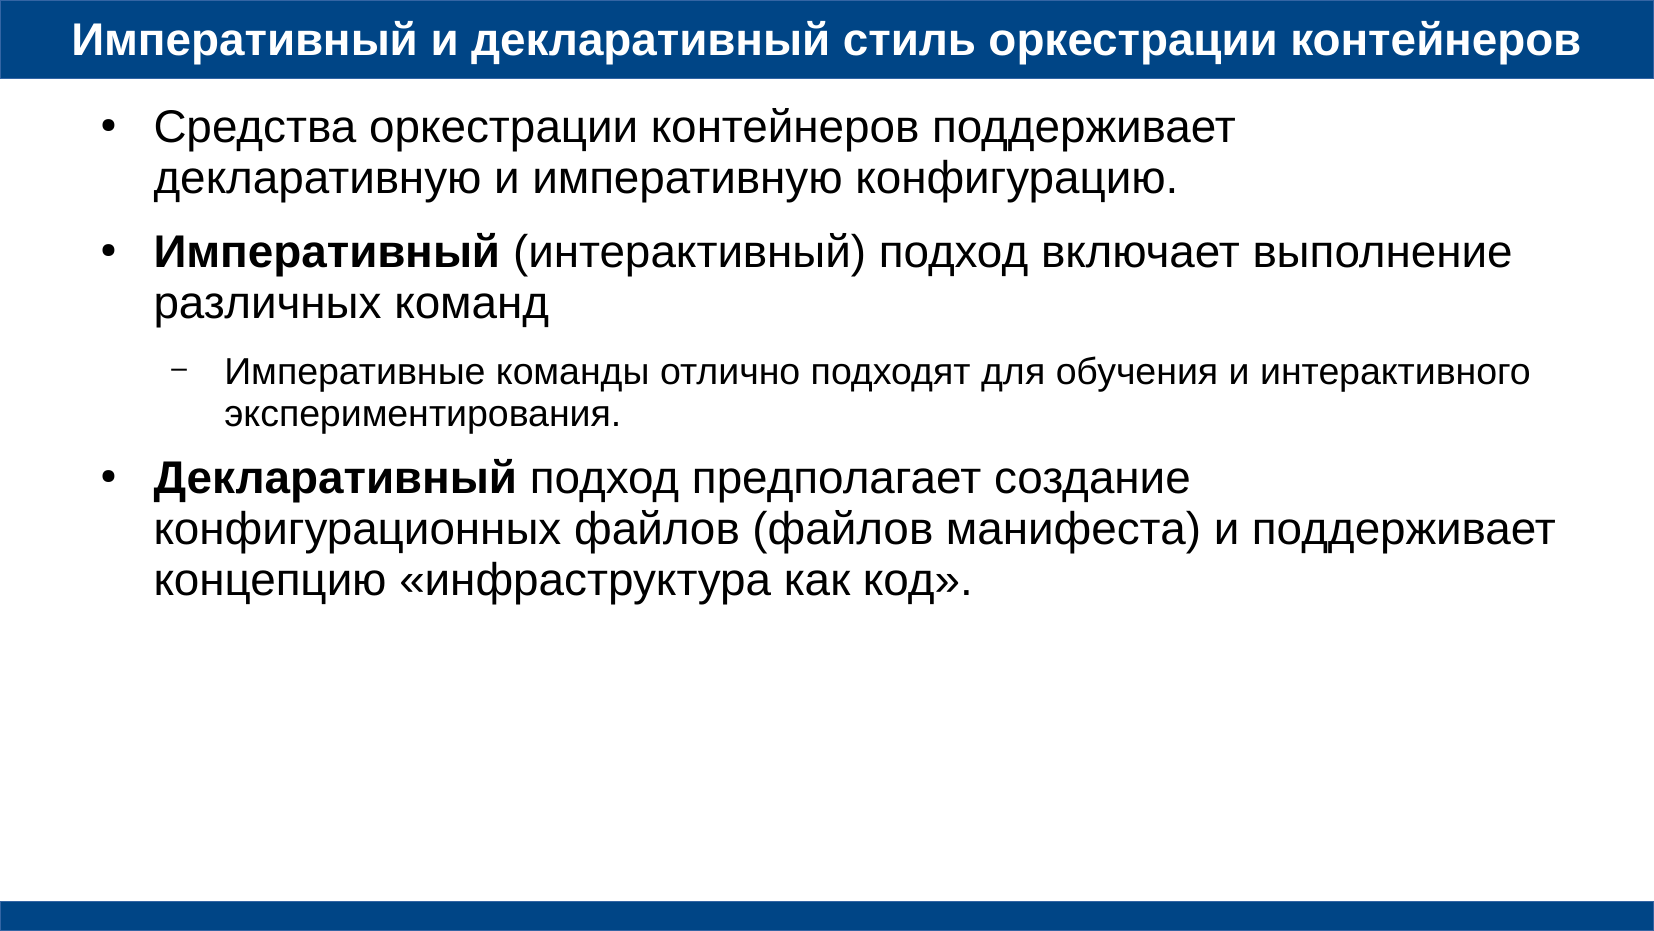

# Императивный и декларативный стиль оркестрации контейнеров
Средства оркестрации контейнеров поддерживает декларативную и императивную конфигурацию.
Императивный (интерактивный) подход включает выполнение различных команд
Императивные команды отлично подходят для обучения и интерактивного экспериментирования.
Декларативный подход предполагает создание конфигурационных файлов (файлов манифеста) и поддерживает концепцию «инфраструктура как код».